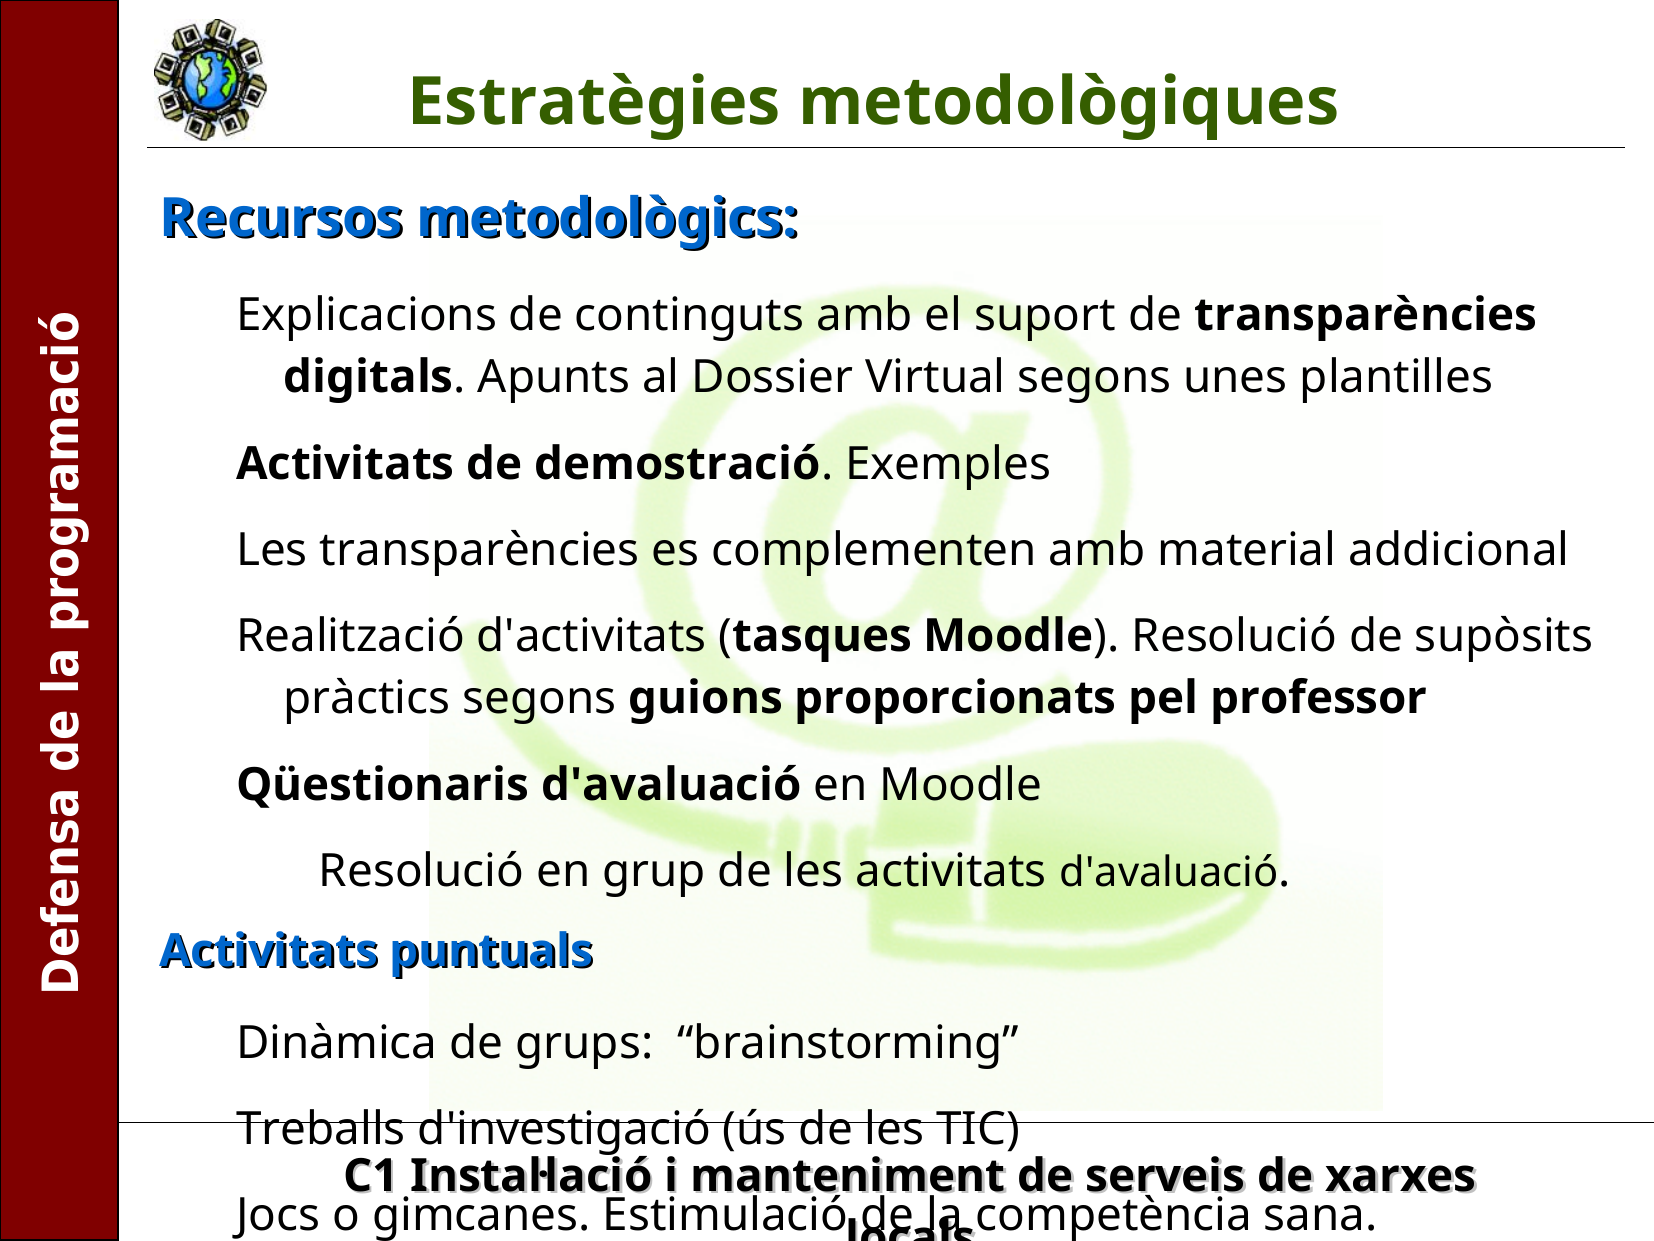

# Estratègies metodològiques
Recursos metodològics:
Explicacions de continguts amb el suport de transparències digitals. Apunts al Dossier Virtual segons unes plantilles
Activitats de demostració. Exemples
Les transparències es complementen amb material addicional
Realització d'activitats (tasques Moodle). Resolució de supòsits pràctics segons guions proporcionats pel professor
Qüestionaris d'avaluació en Moodle
Resolució en grup de les activitats d'avaluació.
Activitats puntuals
Dinàmica de grups: “brainstorming”
Treballs d'investigació (ús de les TIC)
Jocs o gimcanes. Estimulació de la competència sana.
Activitats formatives de Moodle